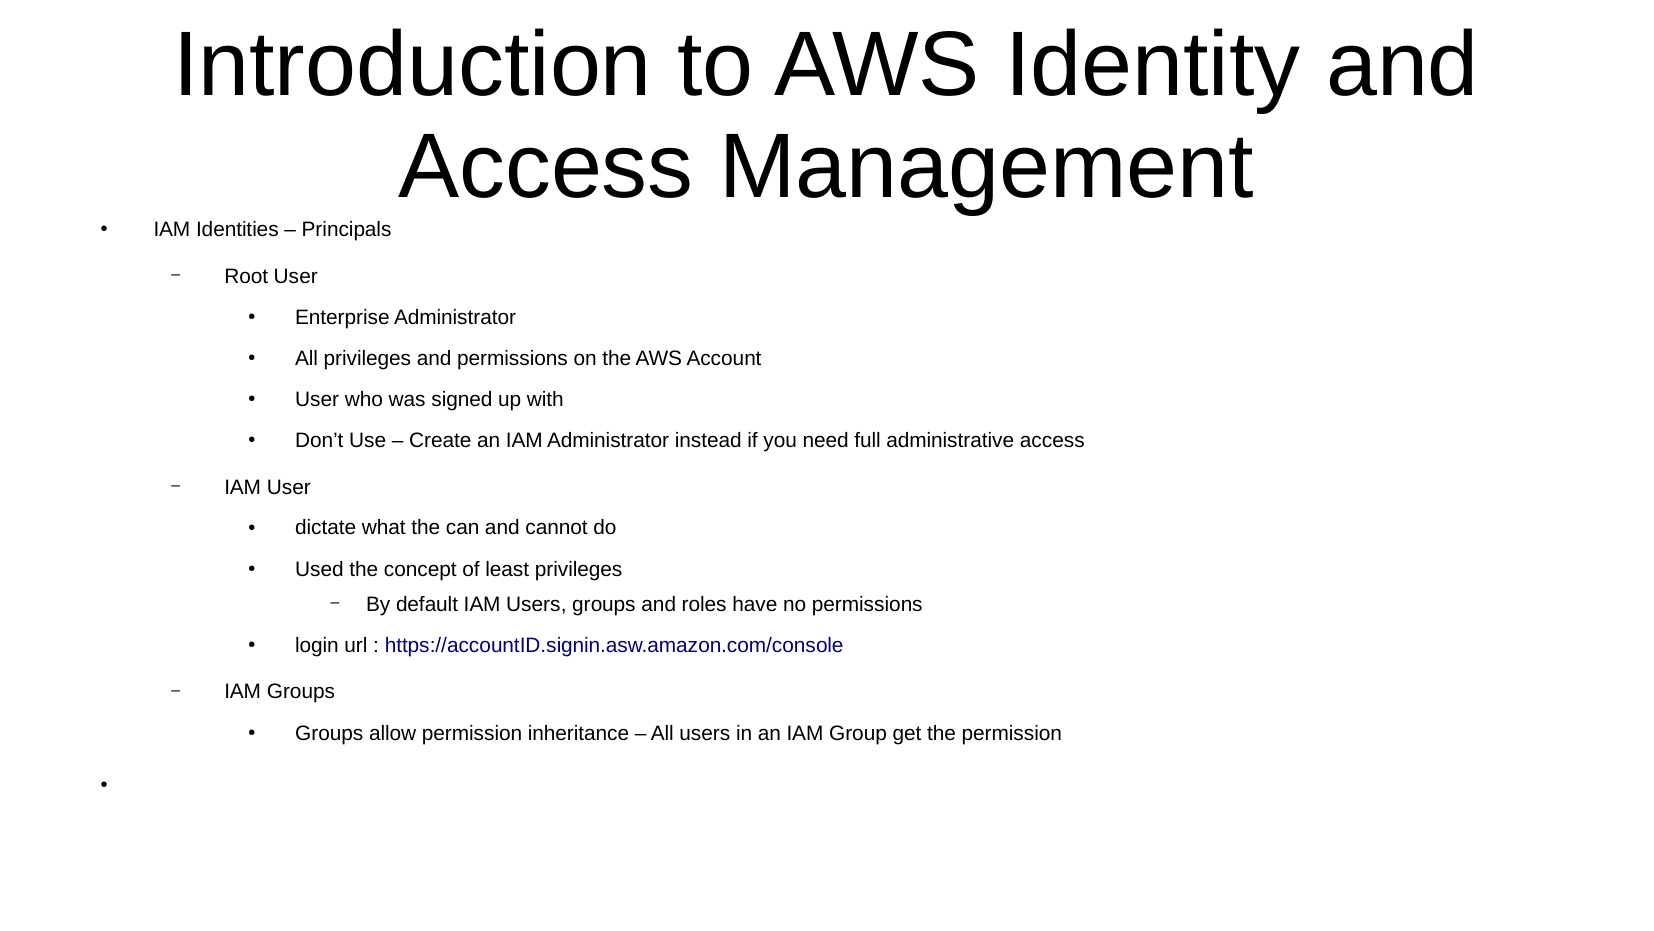

# Introduction to AWS Identity and Access Management
IAM Identities – Principals
Root User
Enterprise Administrator
All privileges and permissions on the AWS Account
User who was signed up with
Don’t Use – Create an IAM Administrator instead if you need full administrative access
IAM User
dictate what the can and cannot do
Used the concept of least privileges
By default IAM Users, groups and roles have no permissions
login url : https://accountID.signin.asw.amazon.com/console
IAM Groups
Groups allow permission inheritance – All users in an IAM Group get the permission